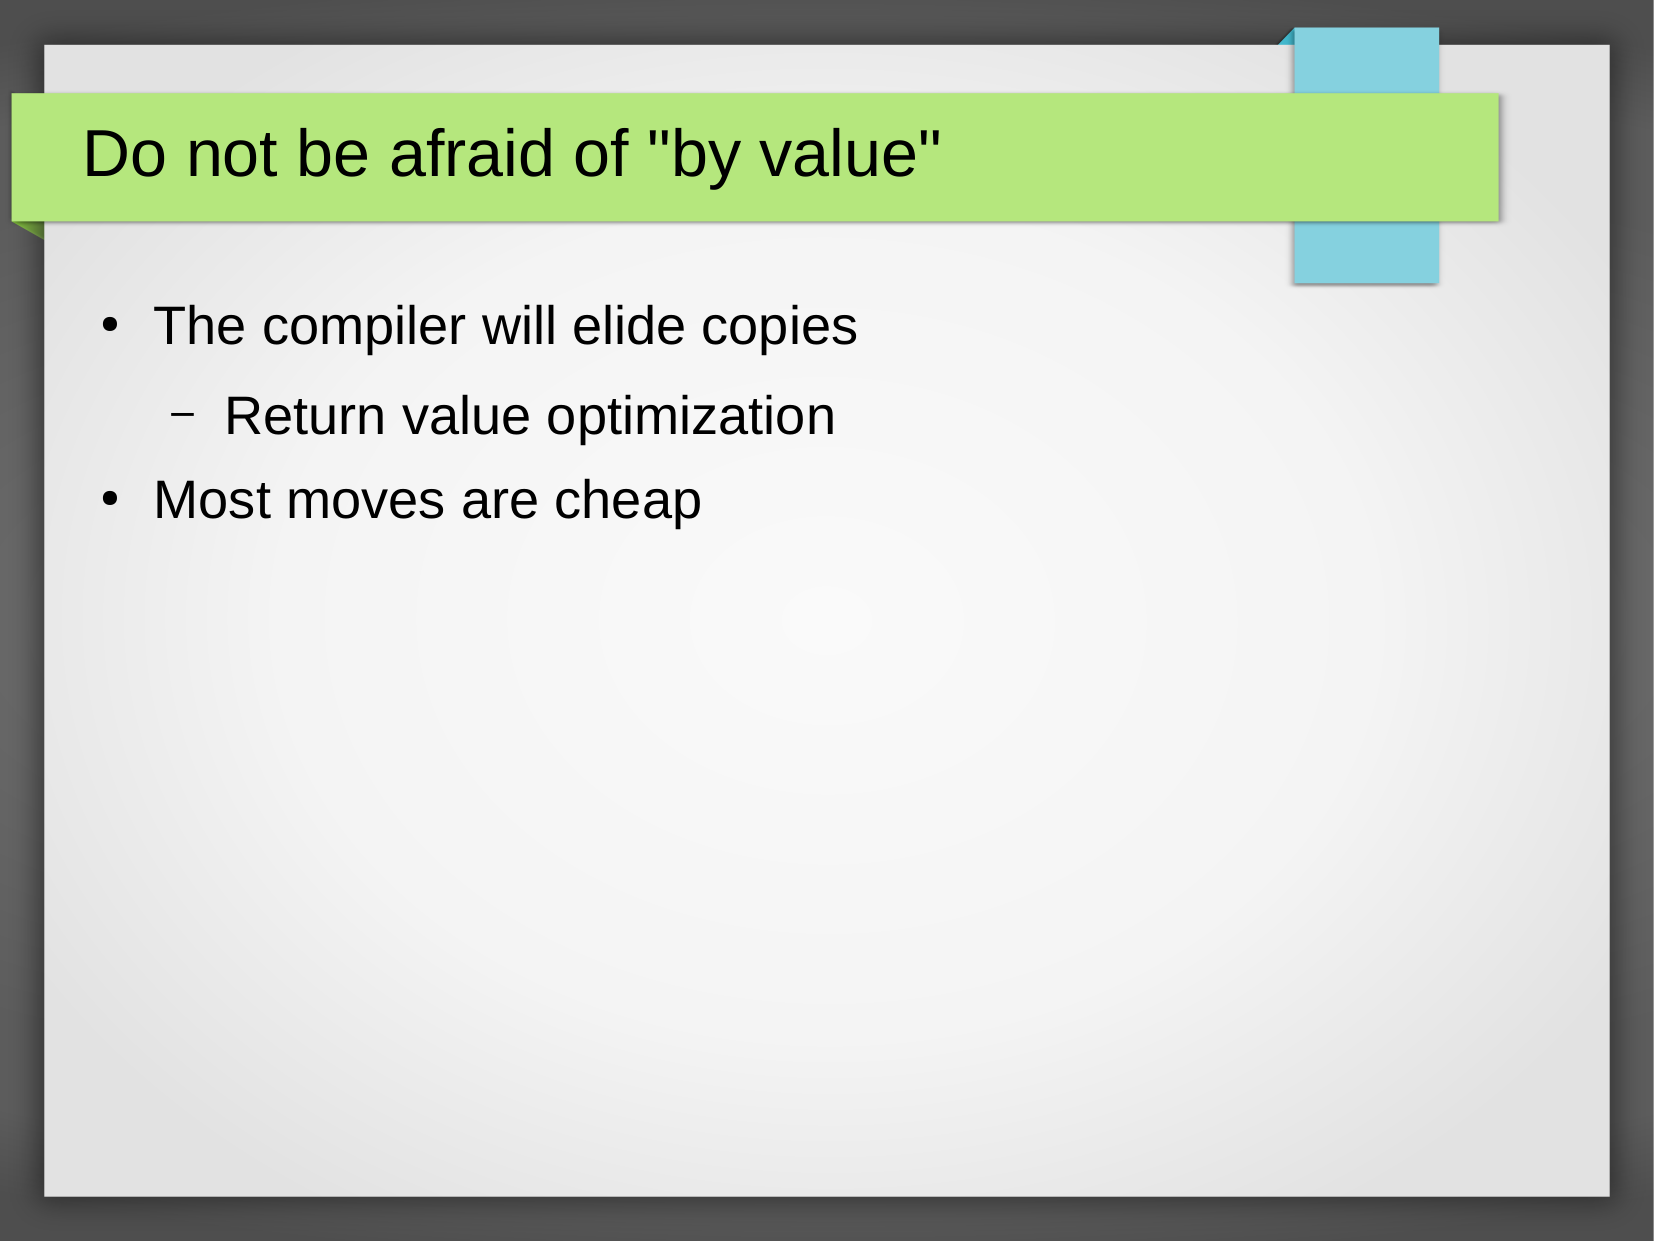

# Do not be afraid of "by value"
The compiler will elide copies
Return value optimization
Most moves are cheap